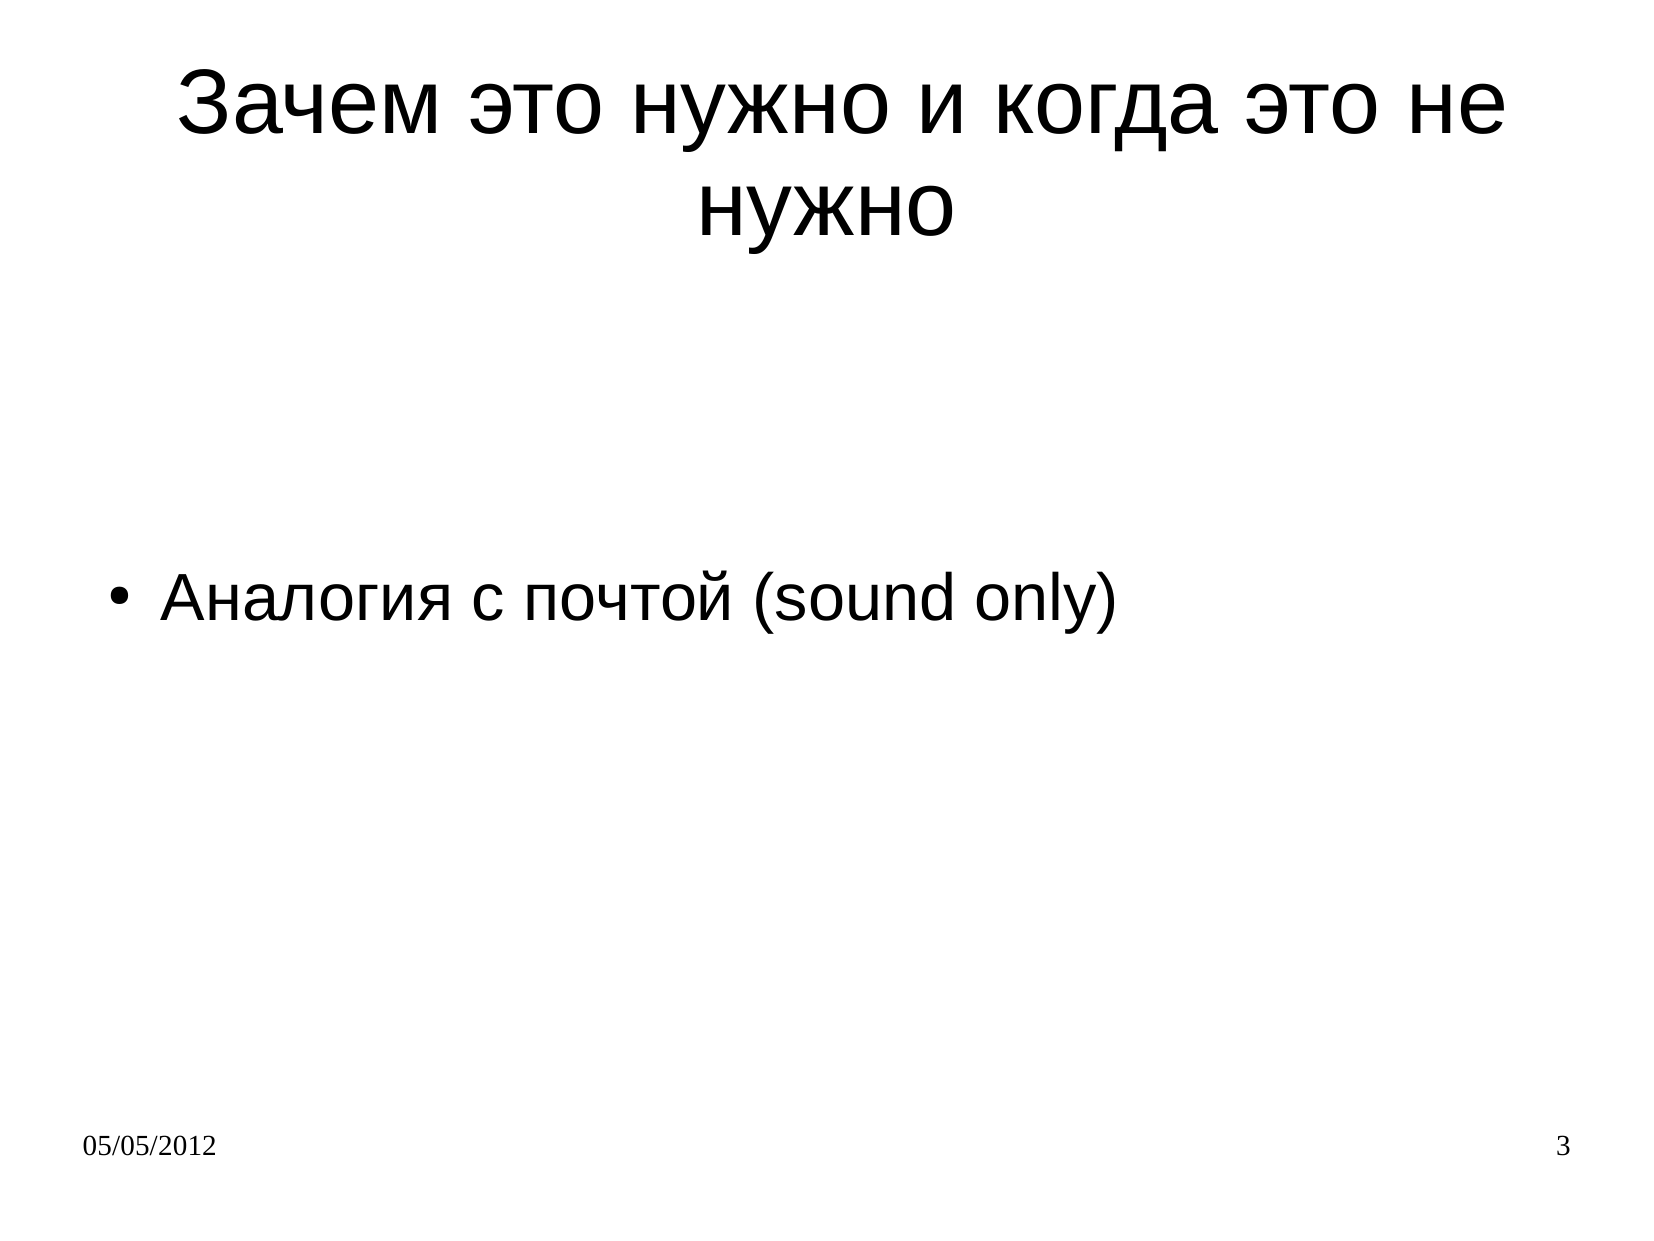

# Зачем это нужно и когда это не нужно
Аналогия с почтой (sound only)
05/05/2012
3